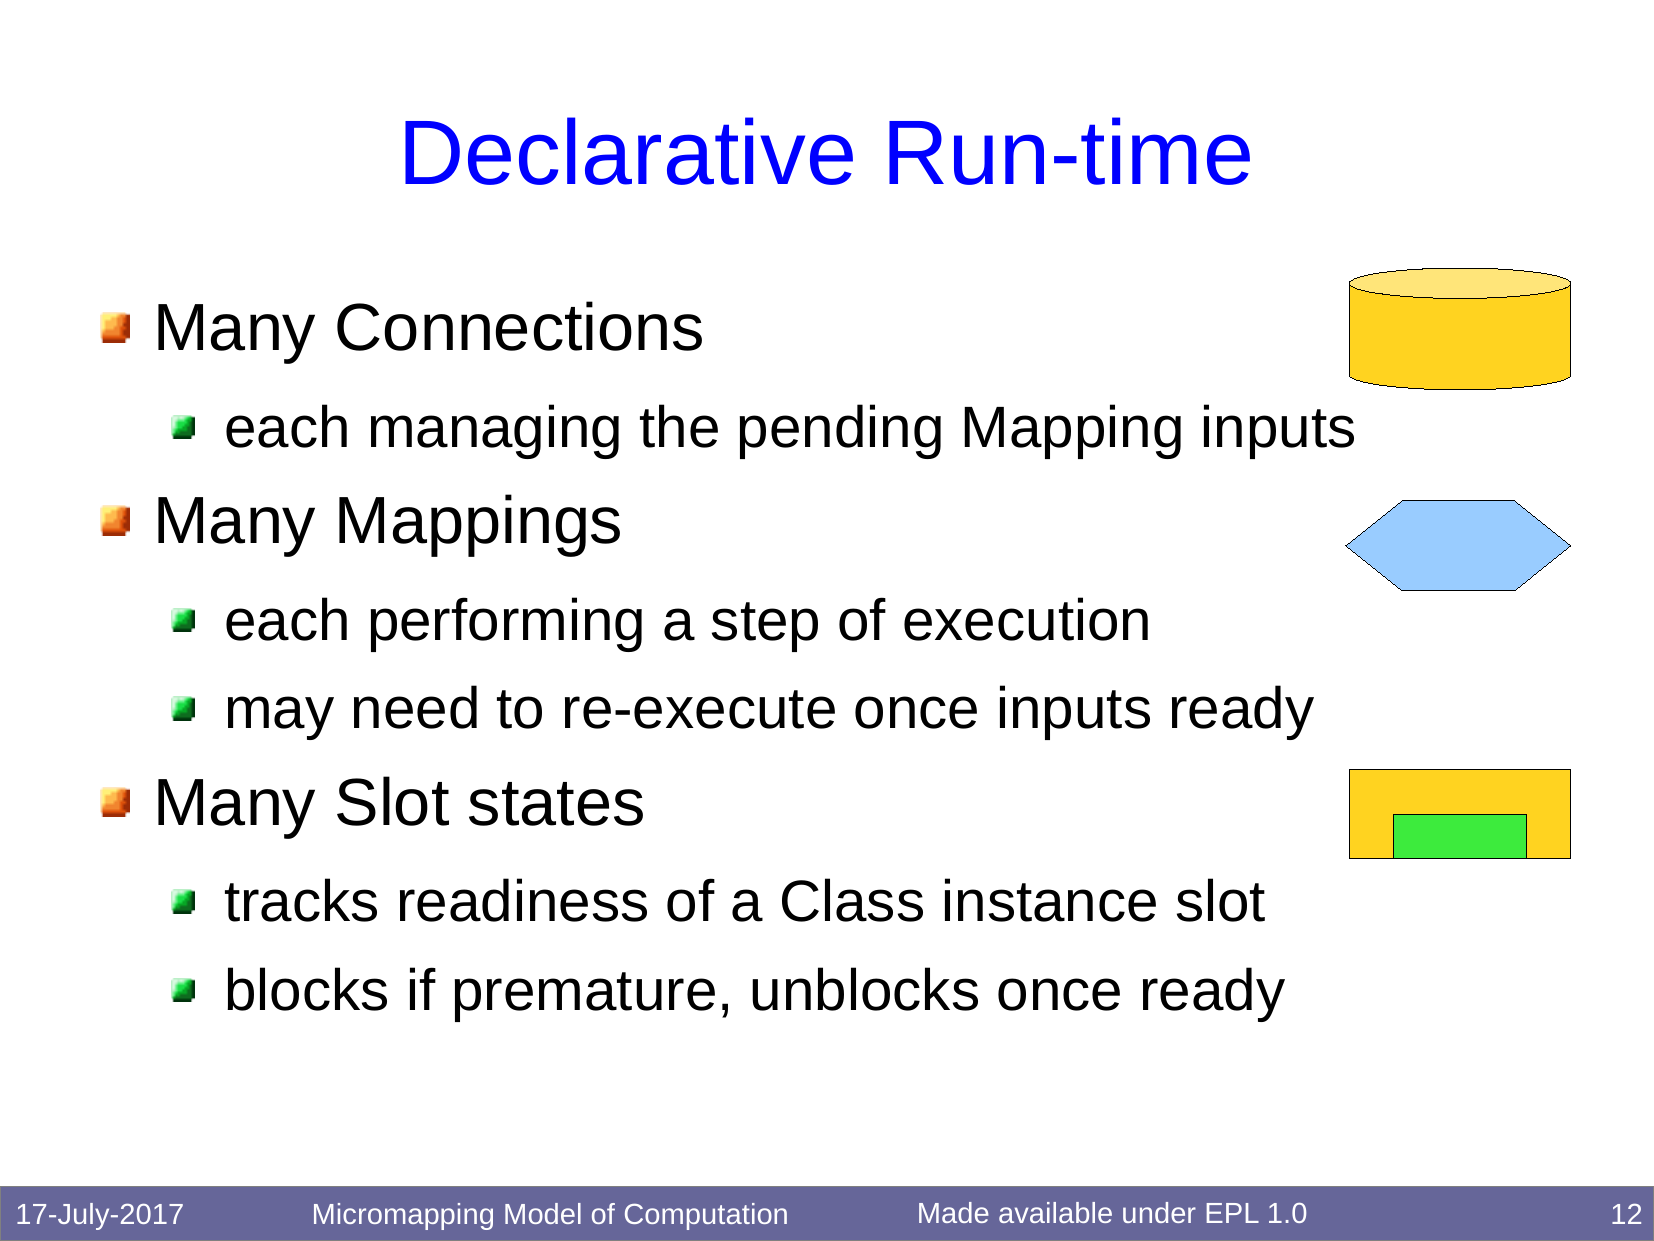

# Declarative Run-time
Many Connections
each managing the pending Mapping inputs
Many Mappings
each performing a step of execution
may need to re-execute once inputs ready
Many Slot states
tracks readiness of a Class instance slot
blocks if premature, unblocks once ready
17-July-2017
Micromapping Model of Computation
12